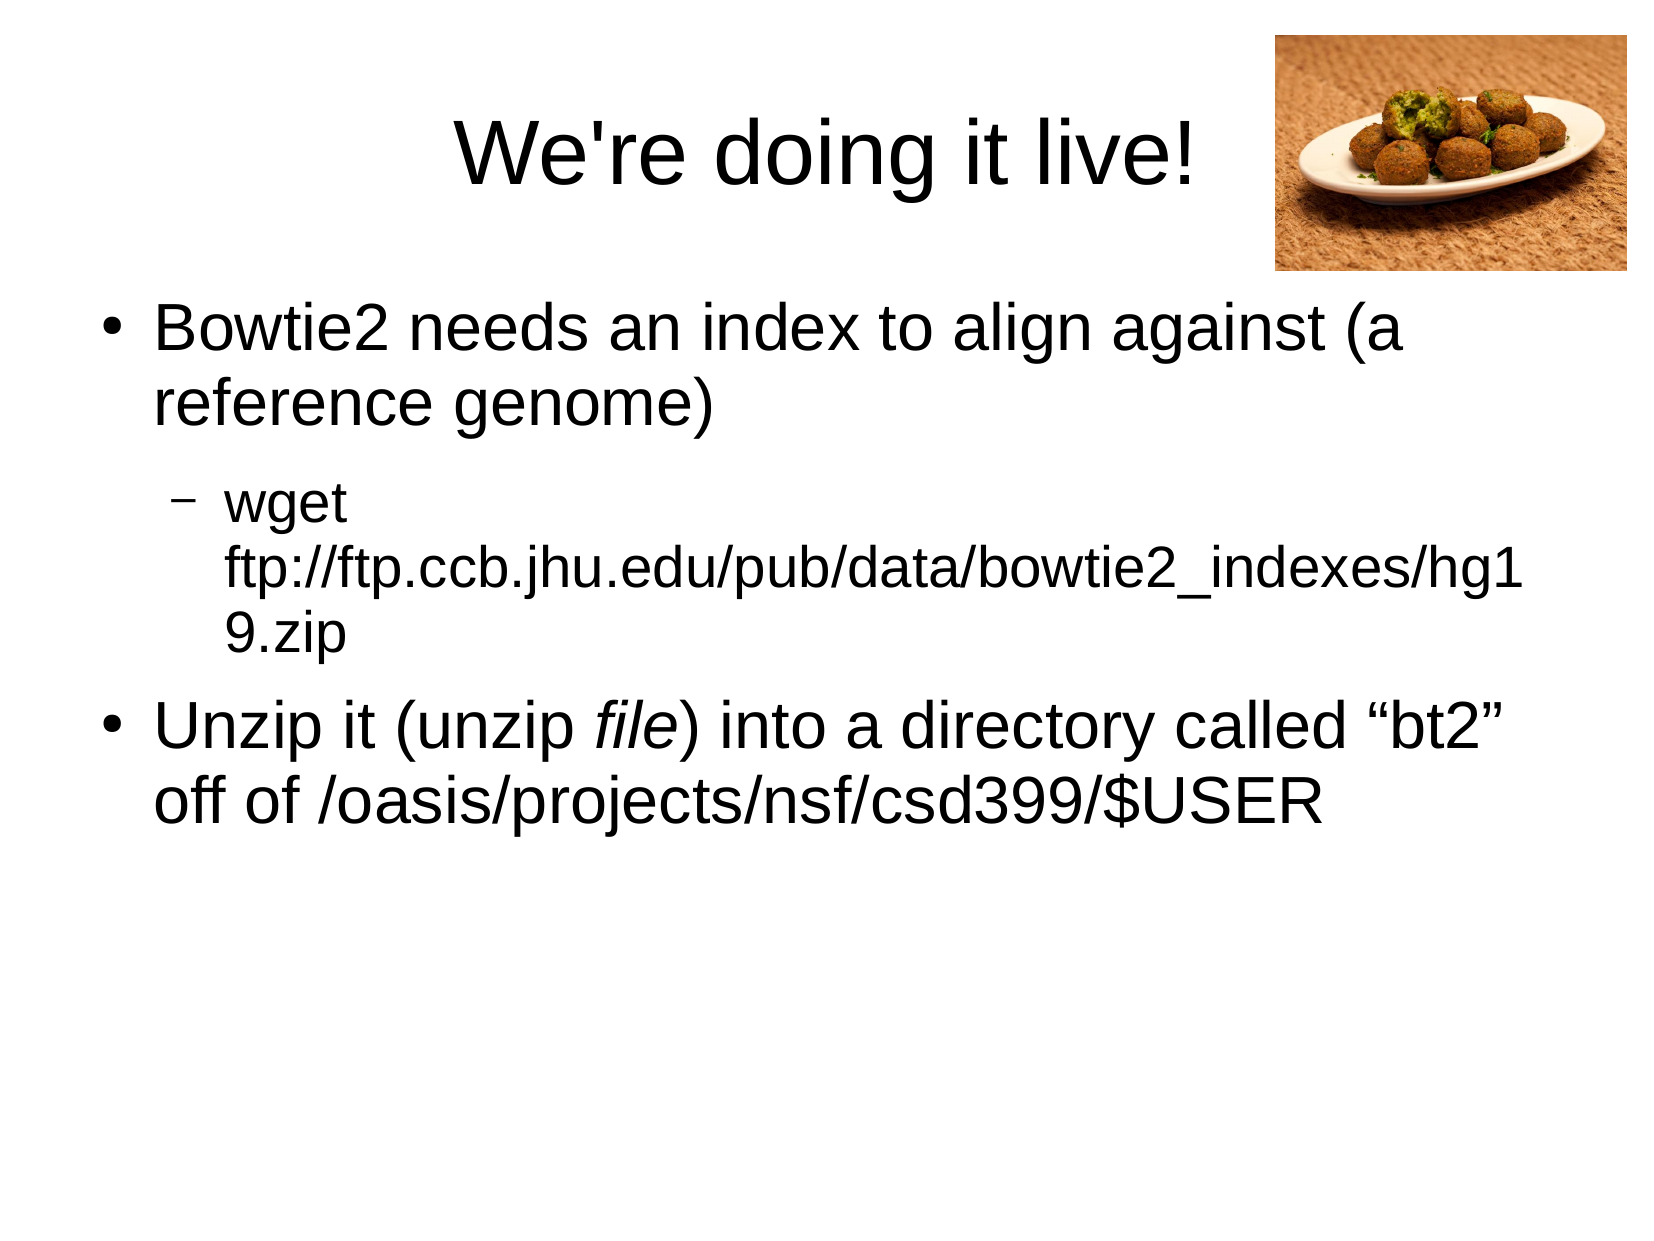

# We're doing it live!
Bowtie2 needs an index to align against (a reference genome)
wget ftp://ftp.ccb.jhu.edu/pub/data/bowtie2_indexes/hg19.zip
Unzip it (unzip file) into a directory called “bt2” off of /oasis/projects/nsf/csd399/$USER